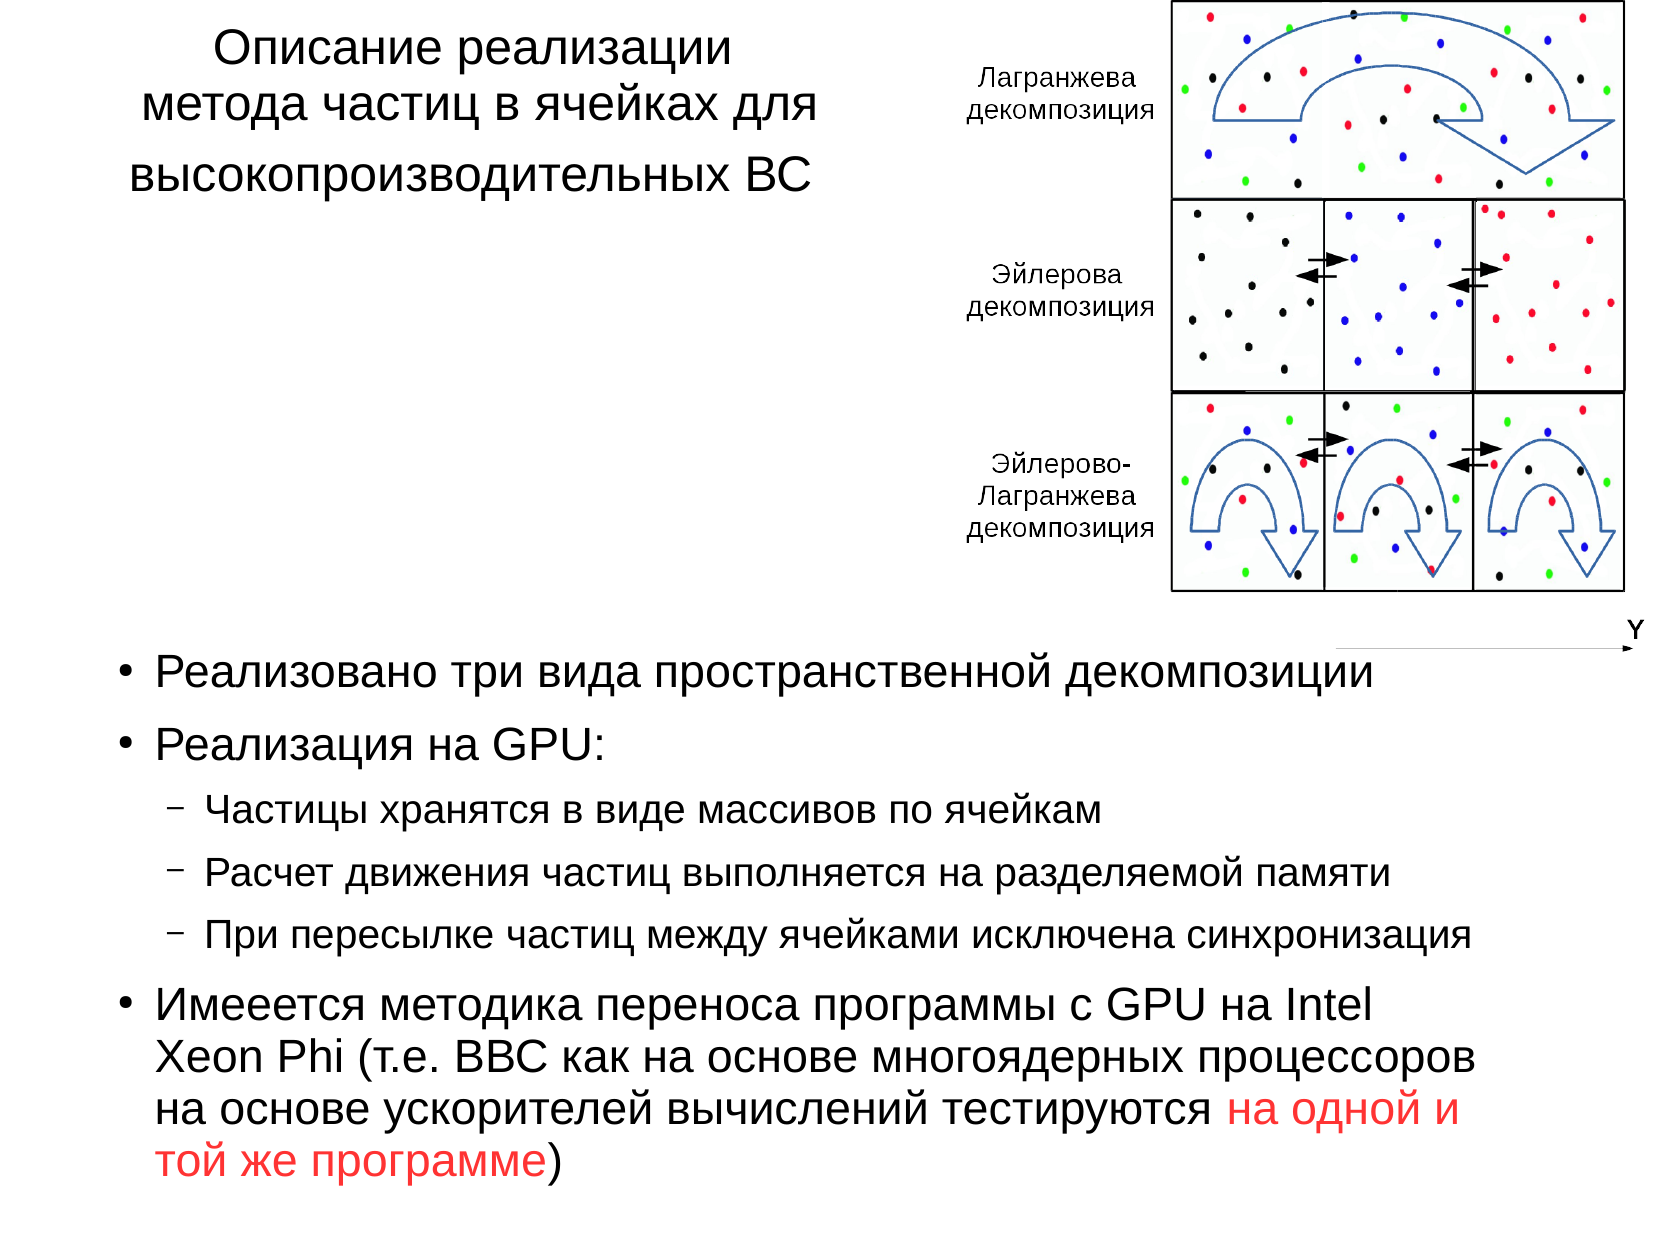

# Описание реализации метода частиц в ячейках для высокопроизводительных ВС
Реализовано три вида пространственной декомпозиции
Реализация на GPU:
Частицы хранятся в виде массивов по ячейкам
Расчет движения частиц выполняется на разделяемой памяти
При пересылке частиц между ячейками исключена синхронизация
Имееется методика переноса программы с GPU на Intel Xeon Phi (т.е. ВВС как на основе многоядерных процессоров на основе ускорителей вычислений тестируются на одной и той же программе)